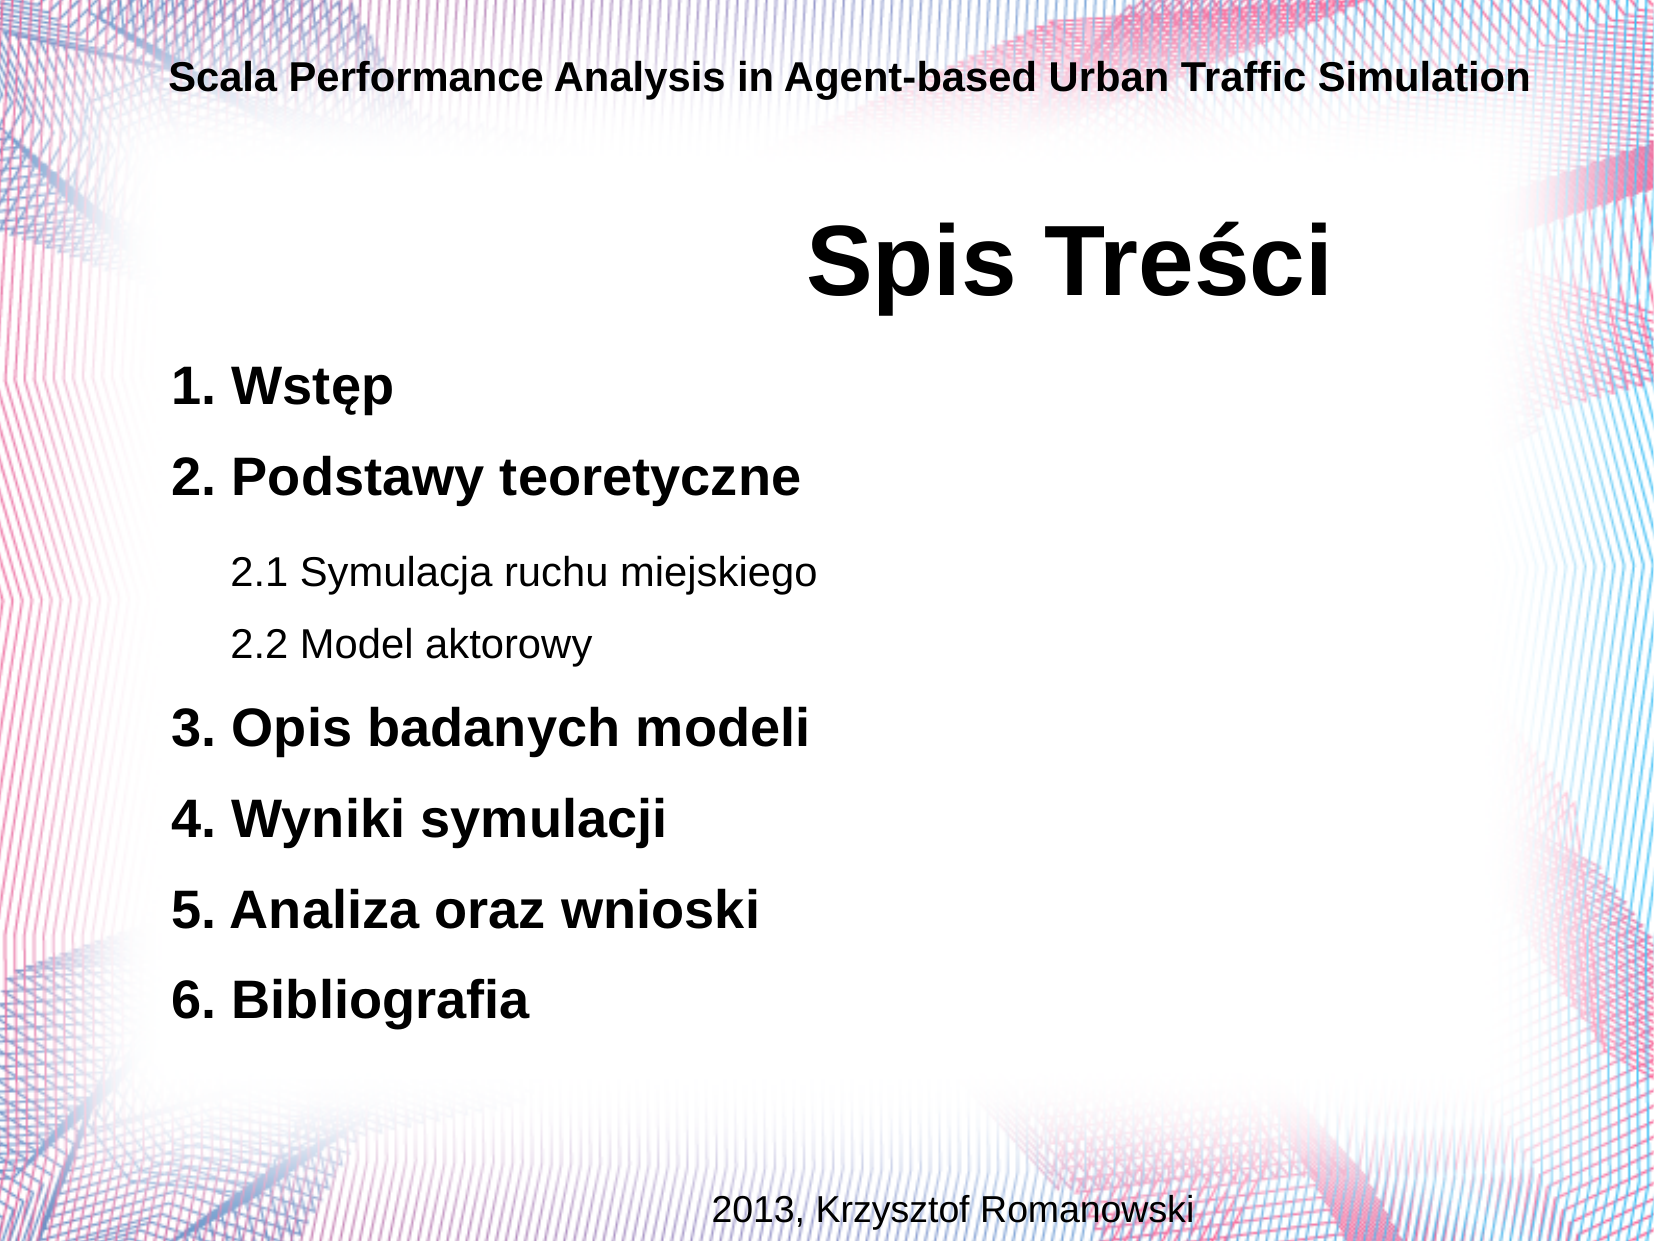

Scala Performance Analysis in Agent-based Urban Traffic Simulation
Spis Treści
 1. Wstęp
 2. Podstawy teoretyczne
 	2.1 Symulacja ruchu miejskiego
 	2.2 Model aktorowy
 3. Opis badanych modeli
 4. Wyniki symulacji
 5. Analiza oraz wnioski
 6. Bibliografia
2013, Krzysztof Romanowski